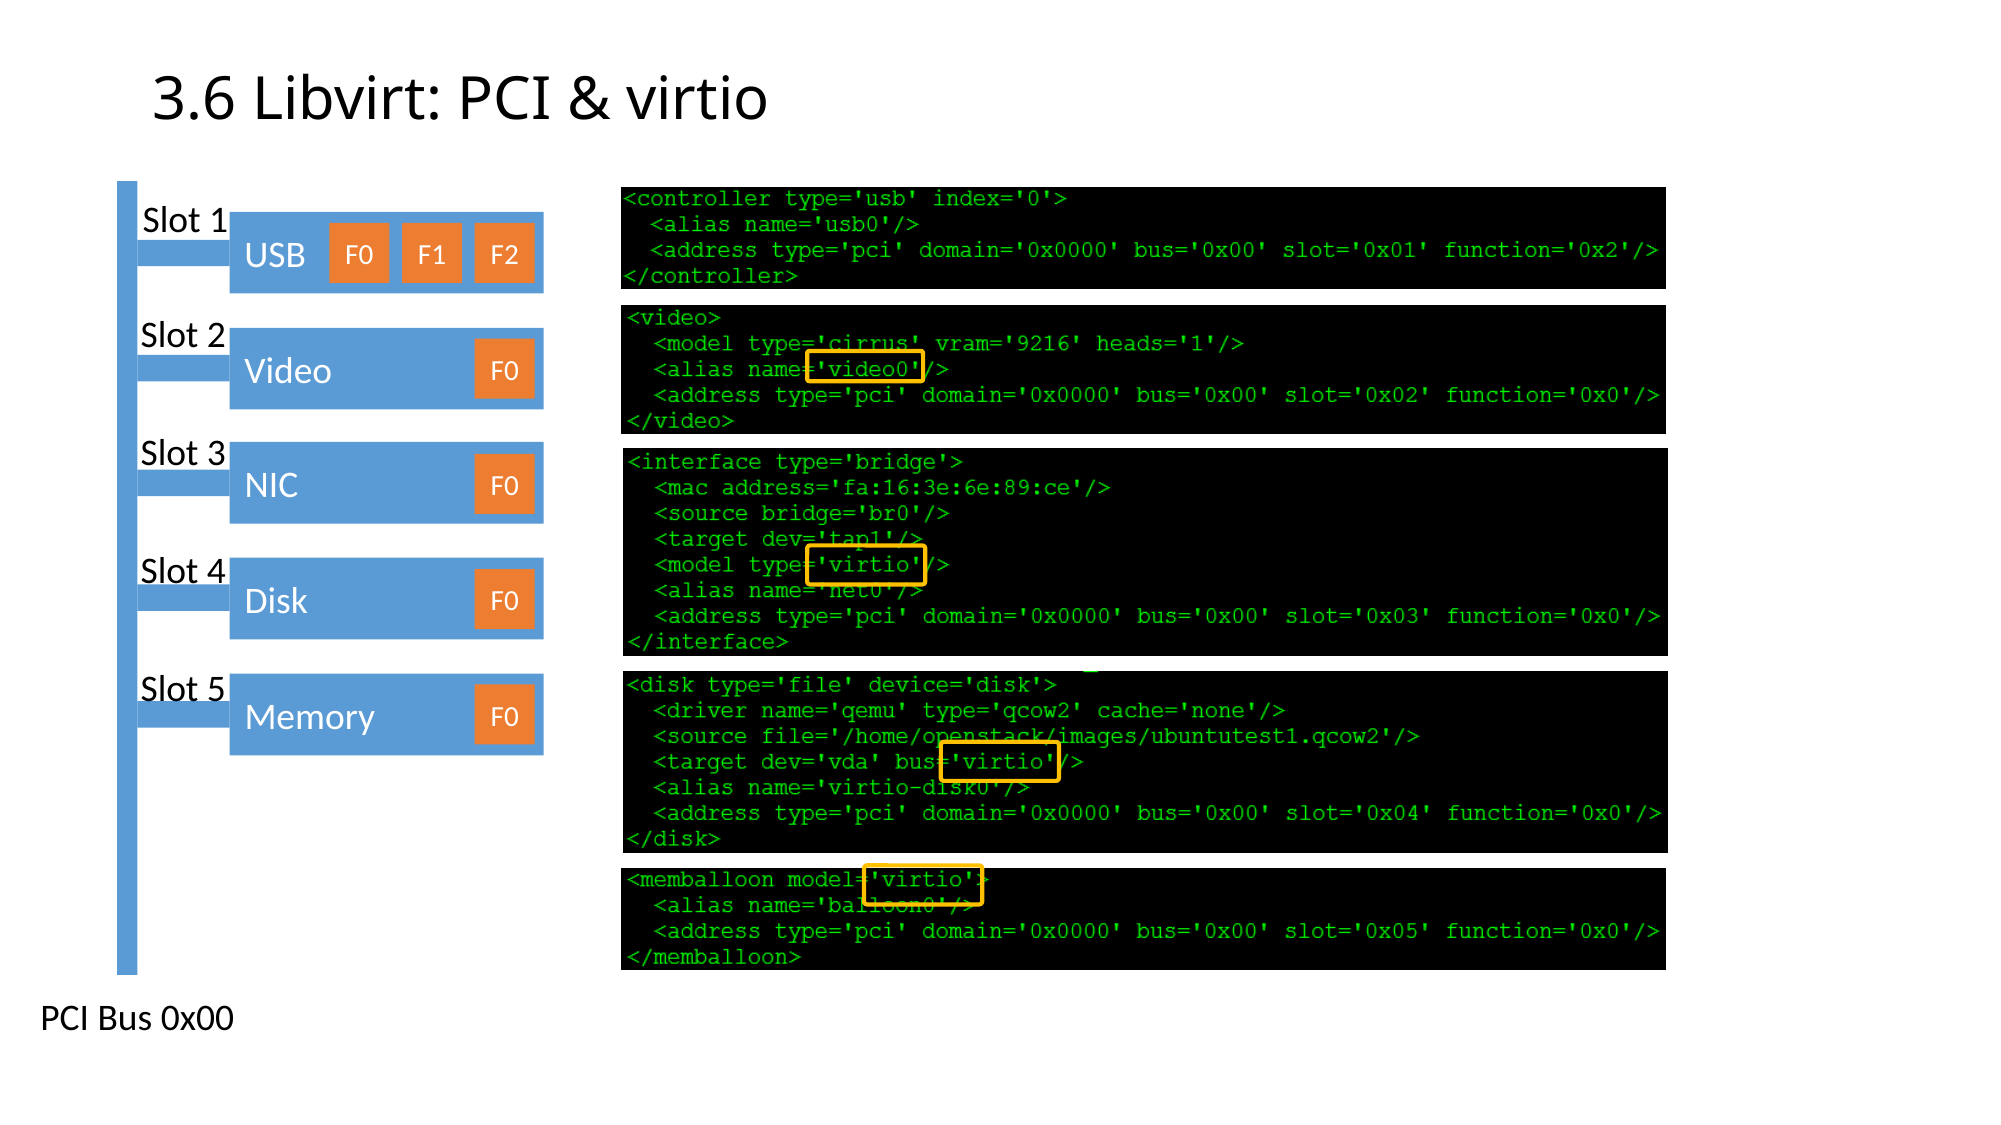

# 3.6 Libvirt: PCI & virtio
Slot 1
USB
F0
F1
F2
Slot 2
Video
F0
Slot 3
NIC
F0
Slot 4
Disk
F0
Slot 5
Memory
F0
PCI Bus 0x00